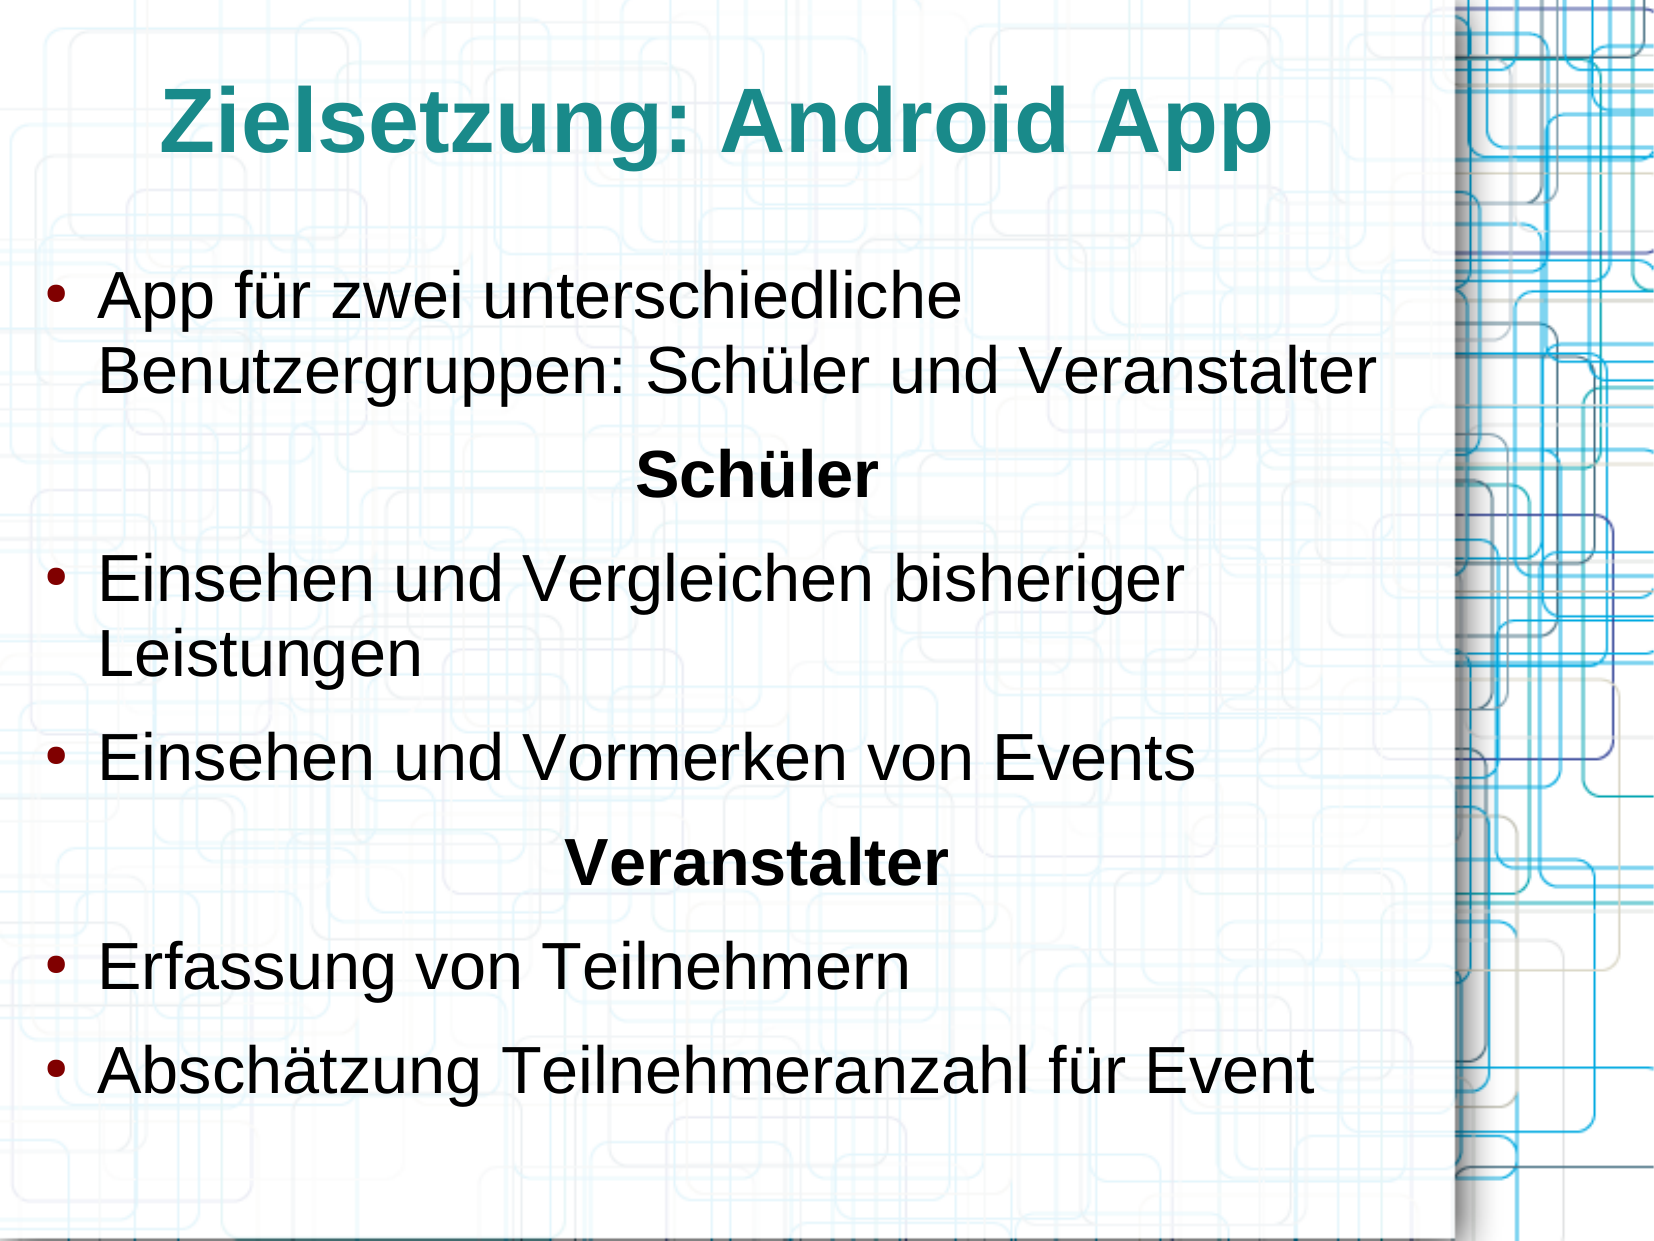

# Zielsetzung: Android App
App für zwei unterschiedliche Benutzergruppen: Schüler und Veranstalter
Schüler
Einsehen und Vergleichen bisheriger Leistungen
Einsehen und Vormerken von Events
Veranstalter
Erfassung von Teilnehmern
Abschätzung Teilnehmeranzahl für Event